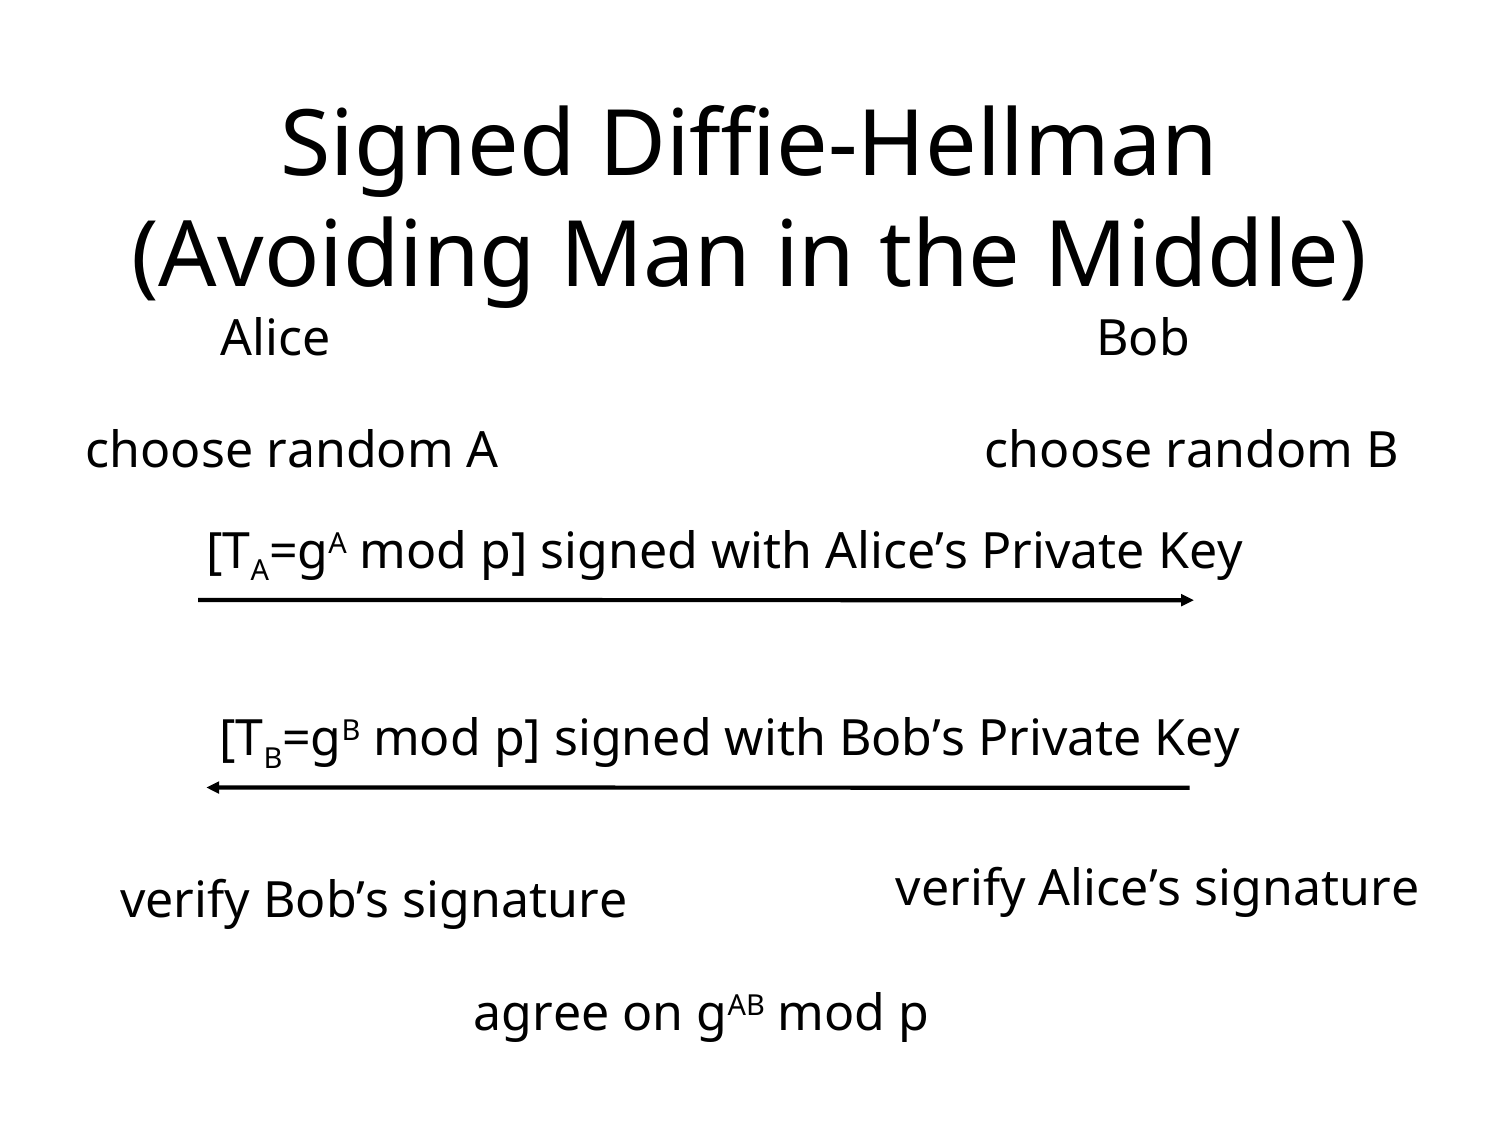

# Signed Diffie-Hellman (Avoiding Man in the Middle)
Alice
Bob
choose random A
choose random B
[TA=gA mod p] signed with Alice’s Private Key
[TB=gB mod p] signed with Bob’s Private Key
verify Alice’s signature
verify Bob’s signature
agree on gAB mod p